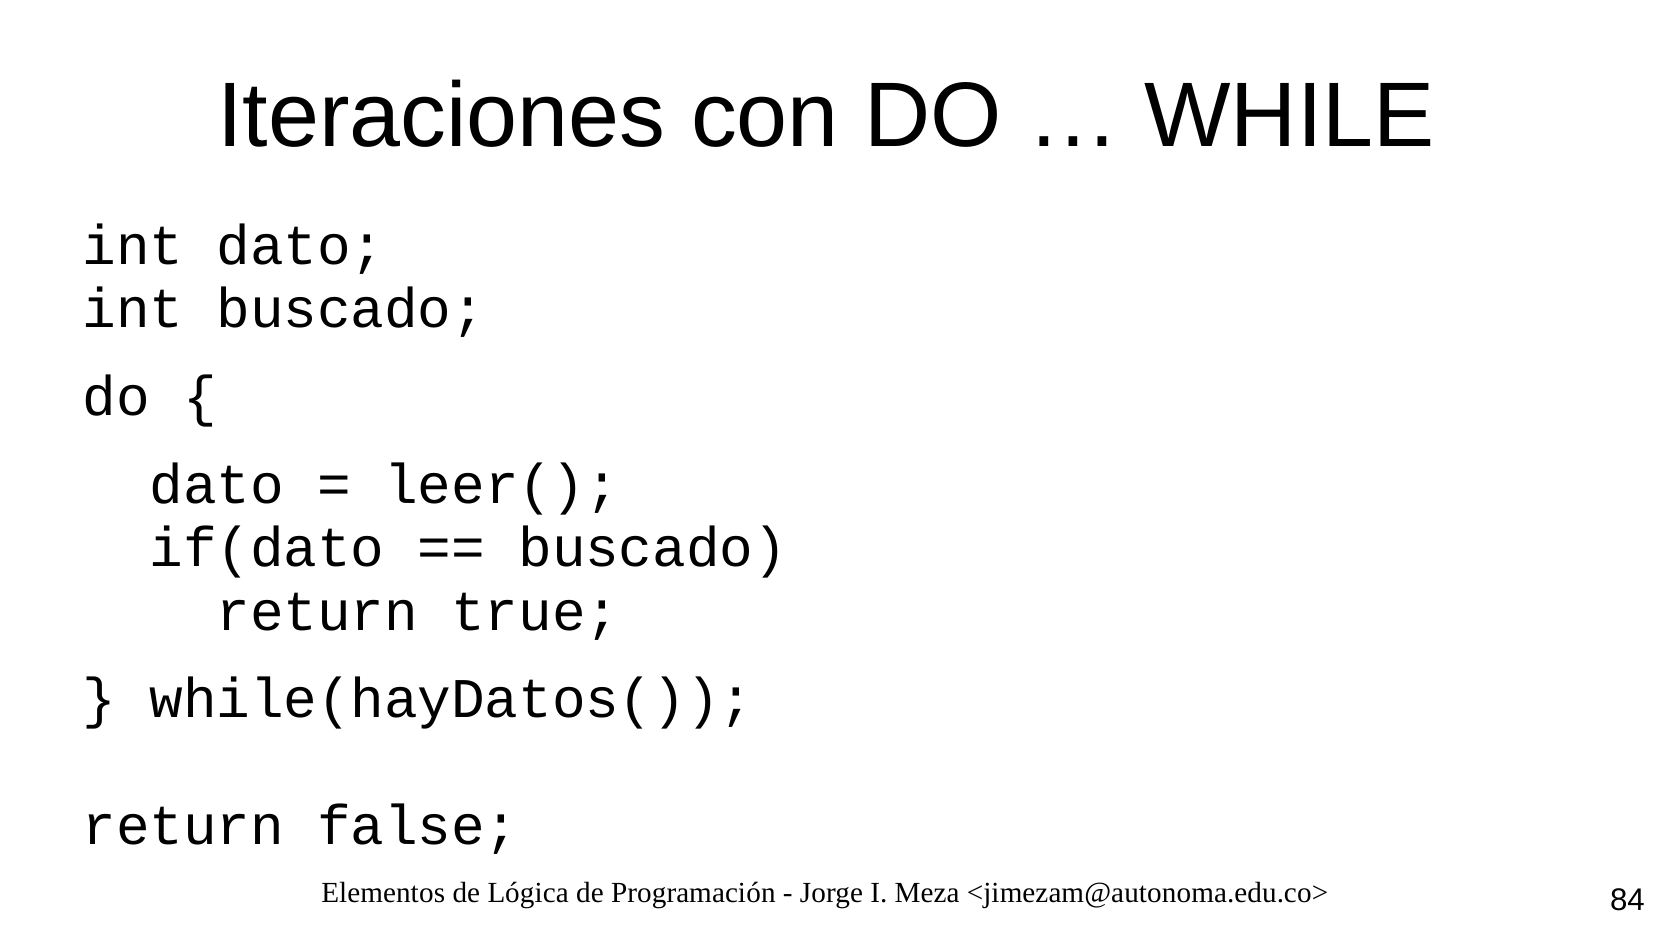

# Iteraciones con DO … WHILE
int dato;
int buscado;
do {
 dato = leer();
 if(dato == buscado)
 return true;
} while(hayDatos());
return false;
Elementos de Lógica de Programación - Jorge I. Meza <jimezam@autonoma.edu.co>